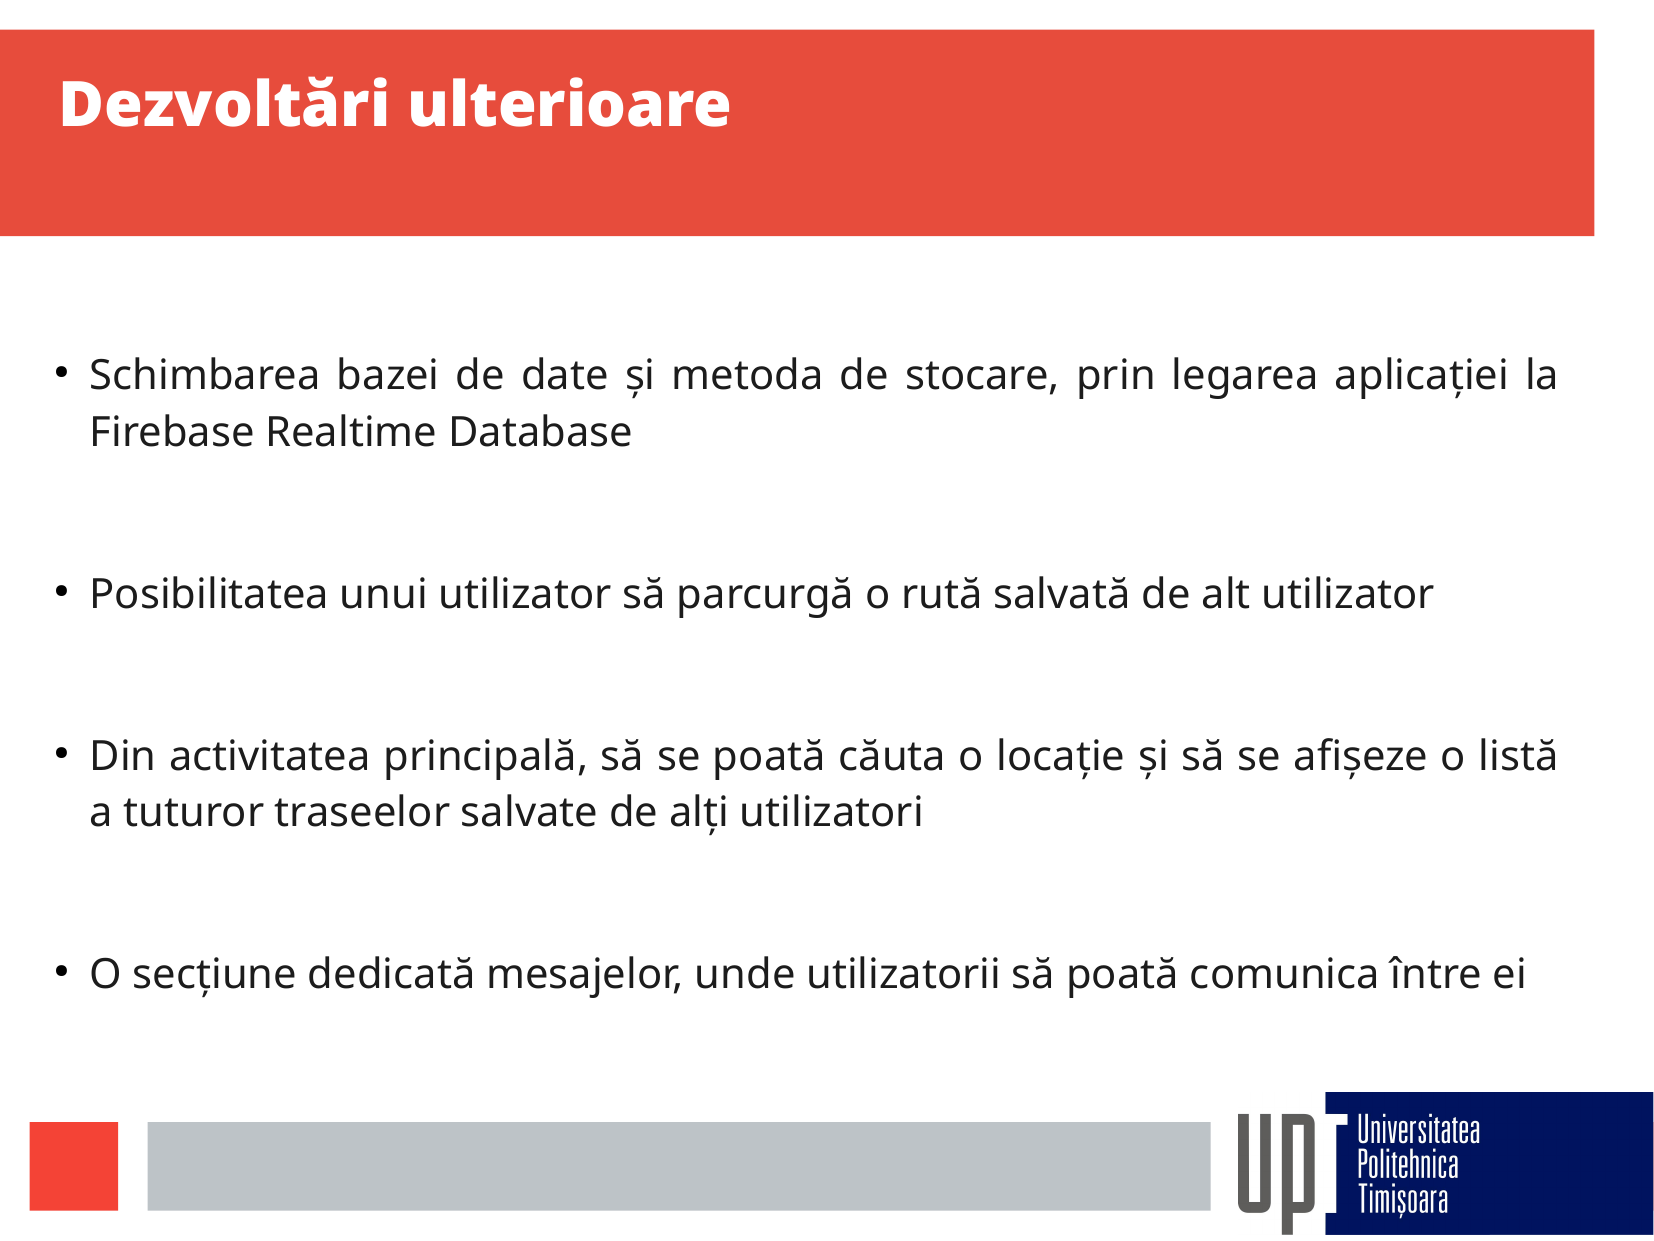

# Dezvoltări ulterioare
Schimbarea bazei de date și metoda de stocare, prin legarea aplicației la Firebase Realtime Database
Posibilitatea unui utilizator să parcurgă o rută salvată de alt utilizator
Din activitatea principală, să se poată căuta o locație și să se afișeze o listă a tuturor traseelor salvate de alți utilizatori
O secțiune dedicată mesajelor, unde utilizatorii să poată comunica între ei